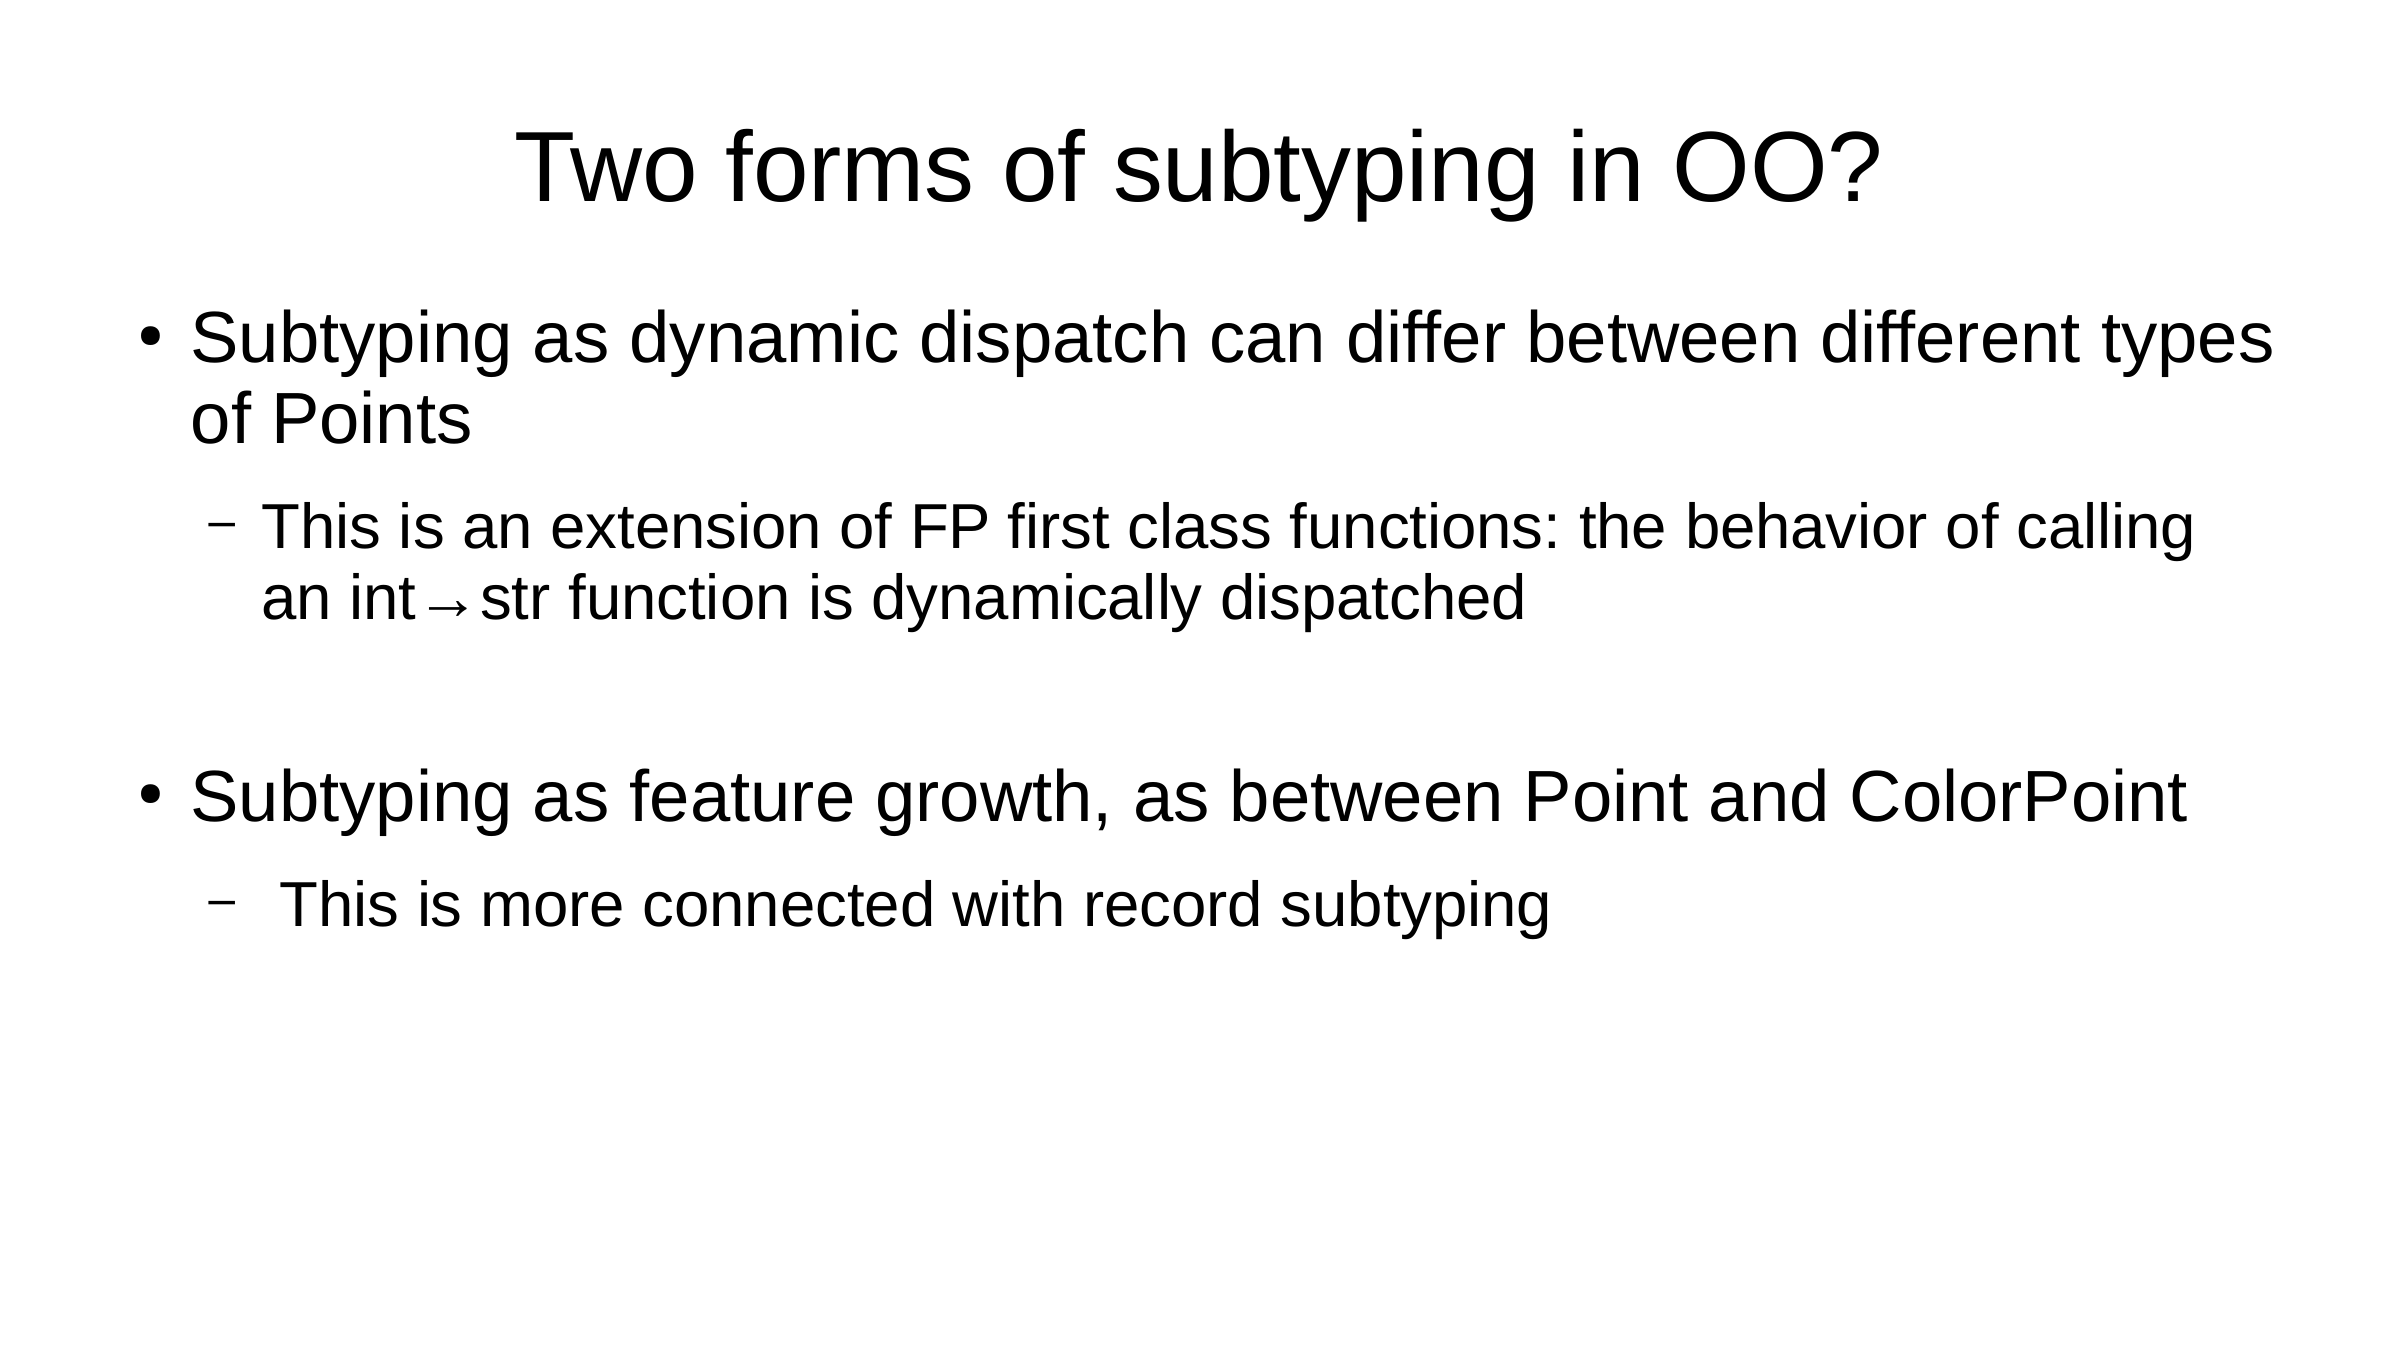

# Two forms of subtyping in OO?
Subtyping as dynamic dispatch can differ between different types of Points
This is an extension of FP first class functions: the behavior of calling an int→str function is dynamically dispatched
Subtyping as feature growth, as between Point and ColorPoint
 This is more connected with record subtyping